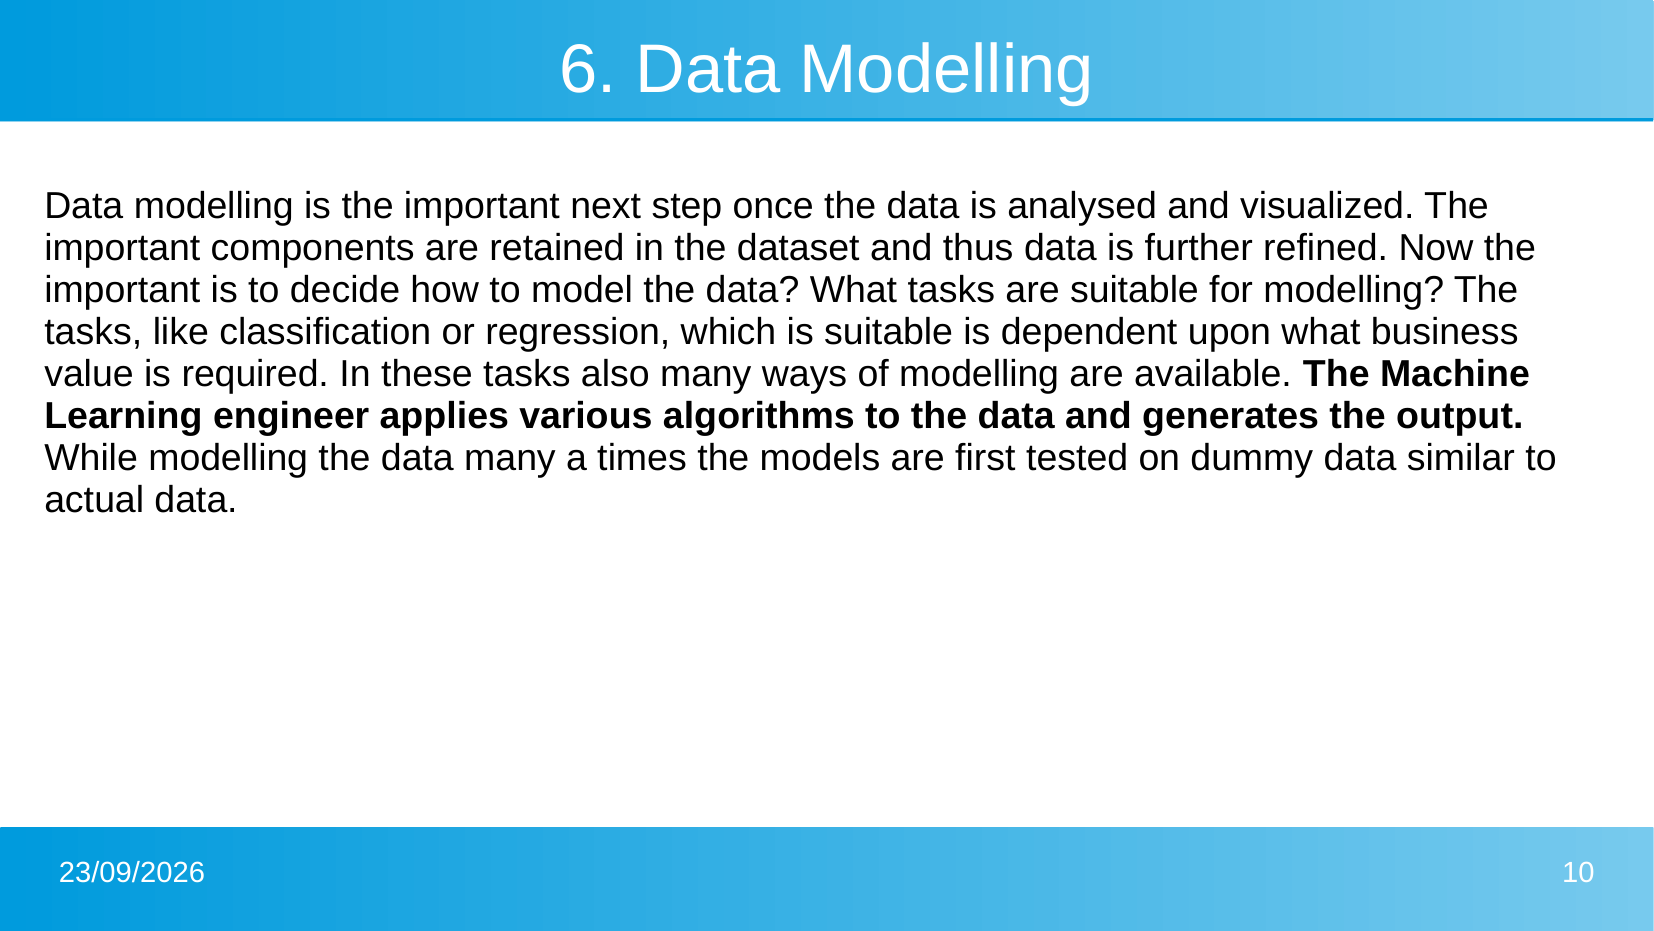

# 6. Data Modelling
Data modelling is the important next step once the data is analysed and visualized. The important components are retained in the dataset and thus data is further refined. Now the important is to decide how to model the data? What tasks are suitable for modelling? The tasks, like classification or regression, which is suitable is dependent upon what business value is required. In these tasks also many ways of modelling are available. The Machine Learning engineer applies various algorithms to the data and generates the output. While modelling the data many a times the models are first tested on dummy data similar to actual data.
10